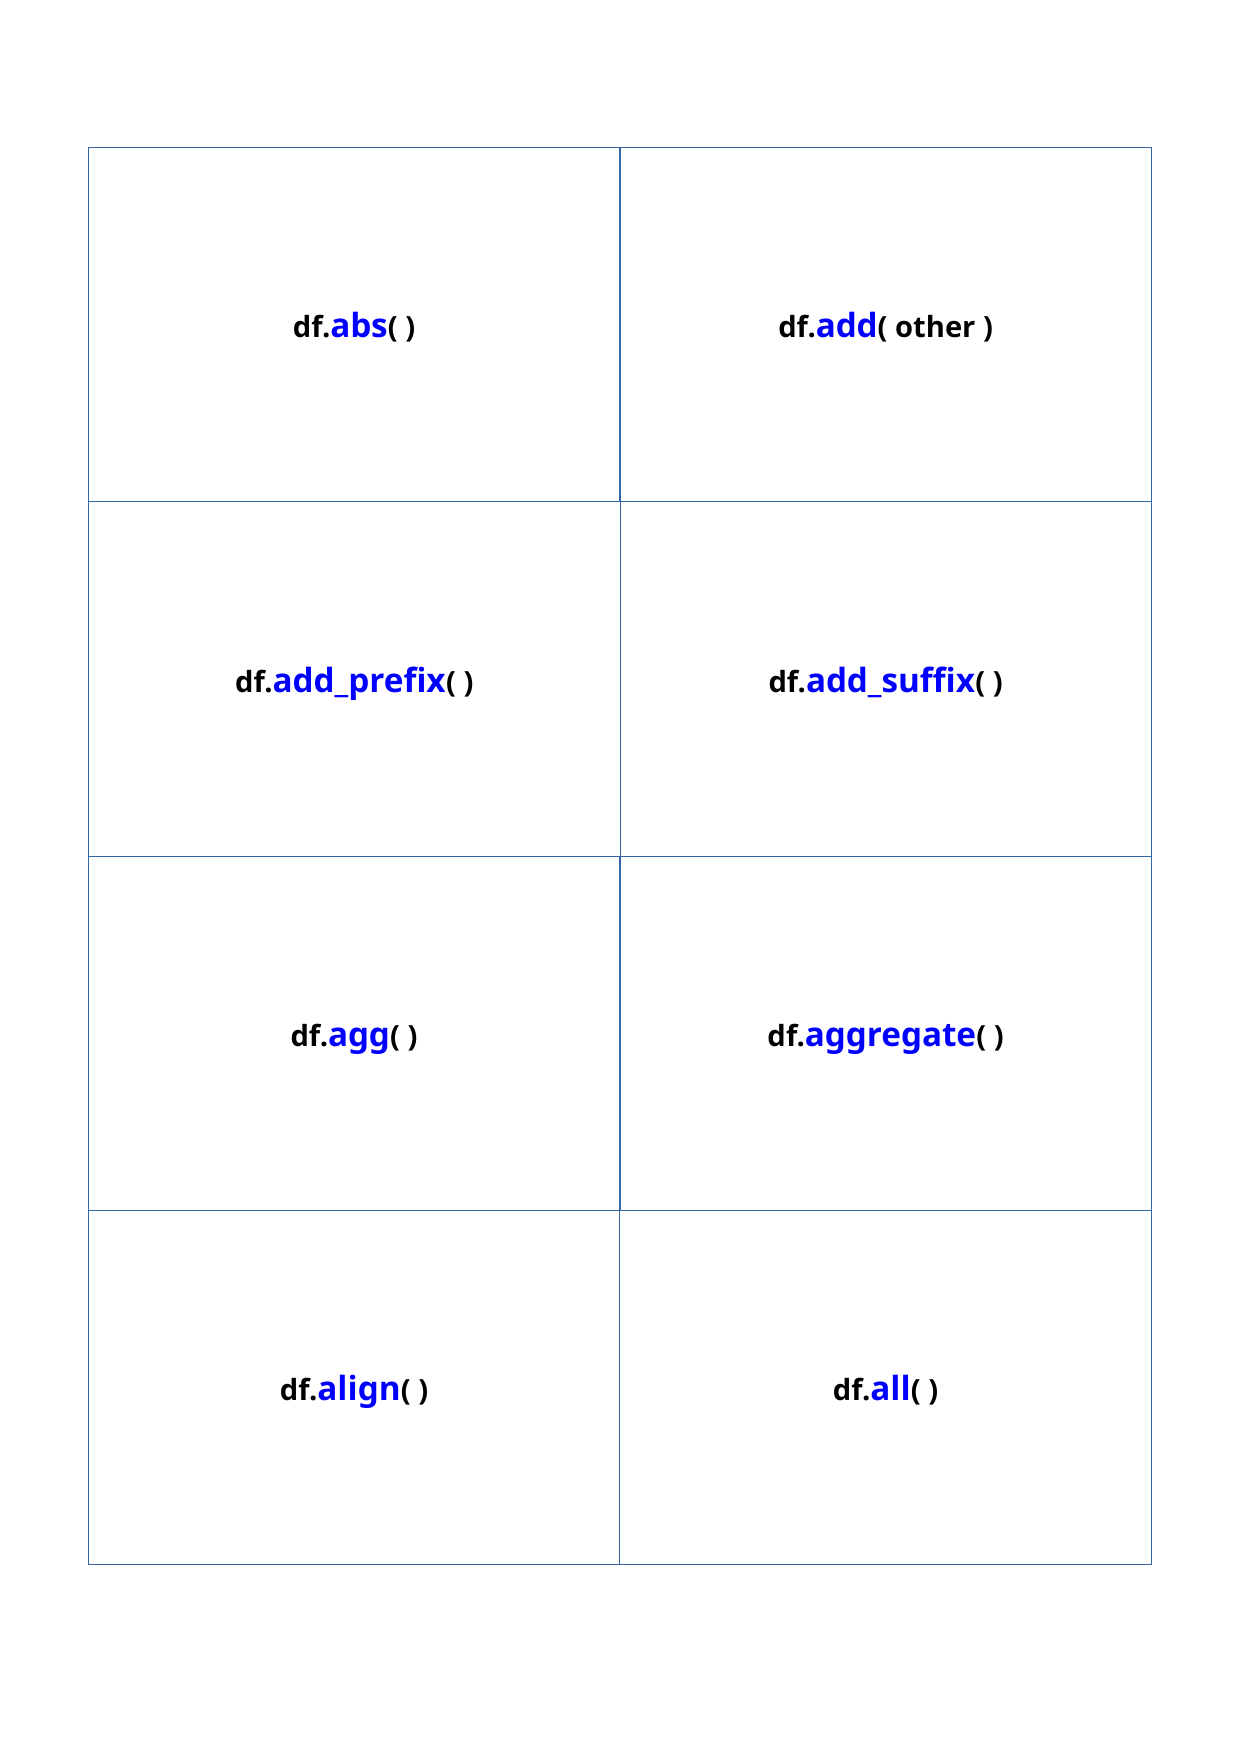

df.abs( )
df.add( other )
df.add_prefix( )
df.add_suffix( )
df.agg( )
df.aggregate( )
df.align( )
df.all( )